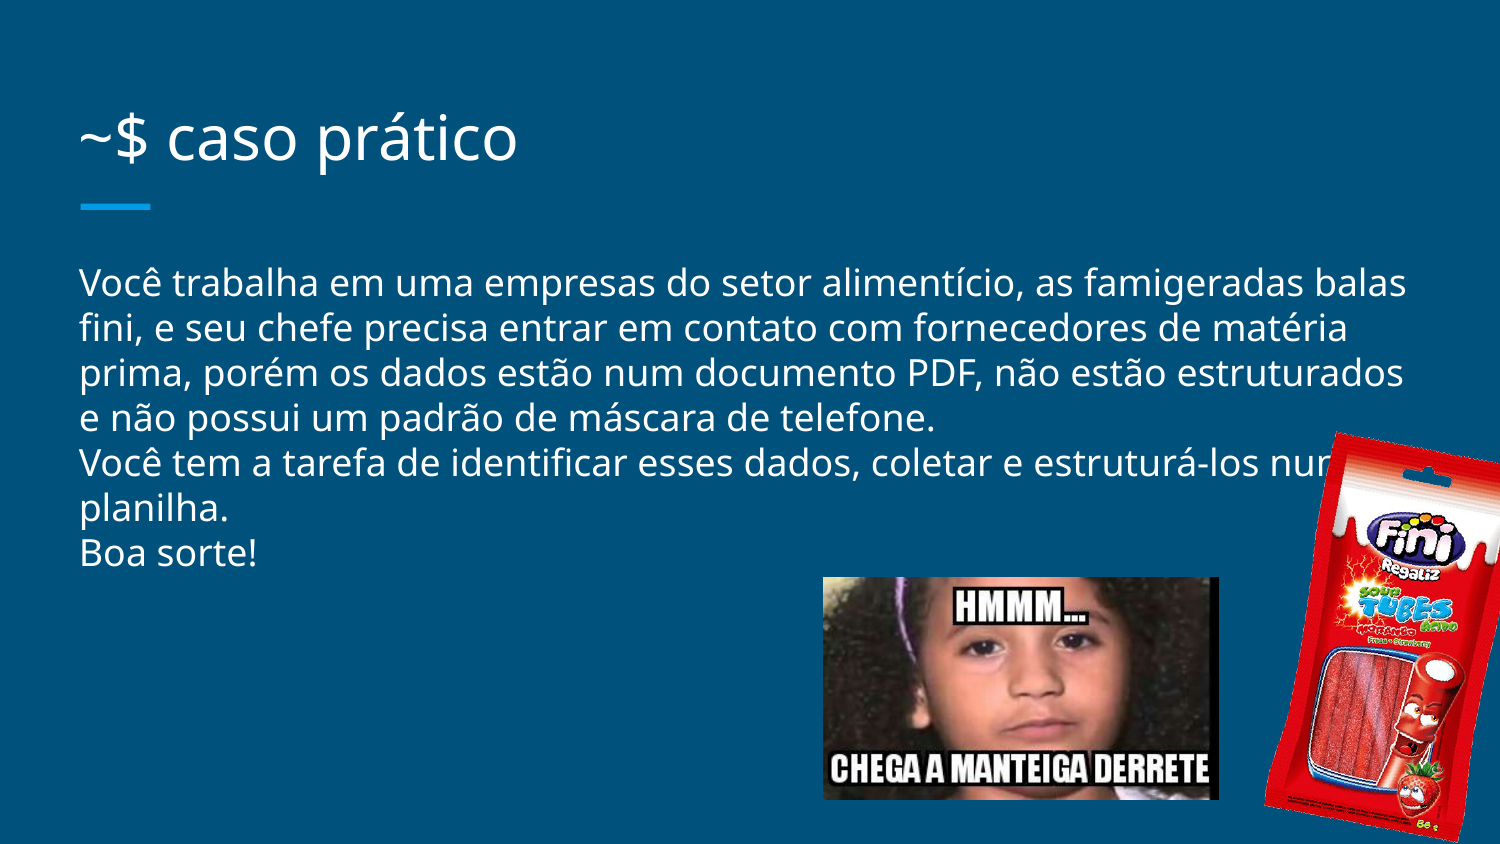

# ~$ caso prático
Você trabalha em uma empresas do setor alimentício, as famigeradas balas fini, e seu chefe precisa entrar em contato com fornecedores de matéria prima, porém os dados estão num documento PDF, não estão estruturados e não possui um padrão de máscara de telefone.
Você tem a tarefa de identificar esses dados, coletar e estruturá-los numa planilha.
Boa sorte!